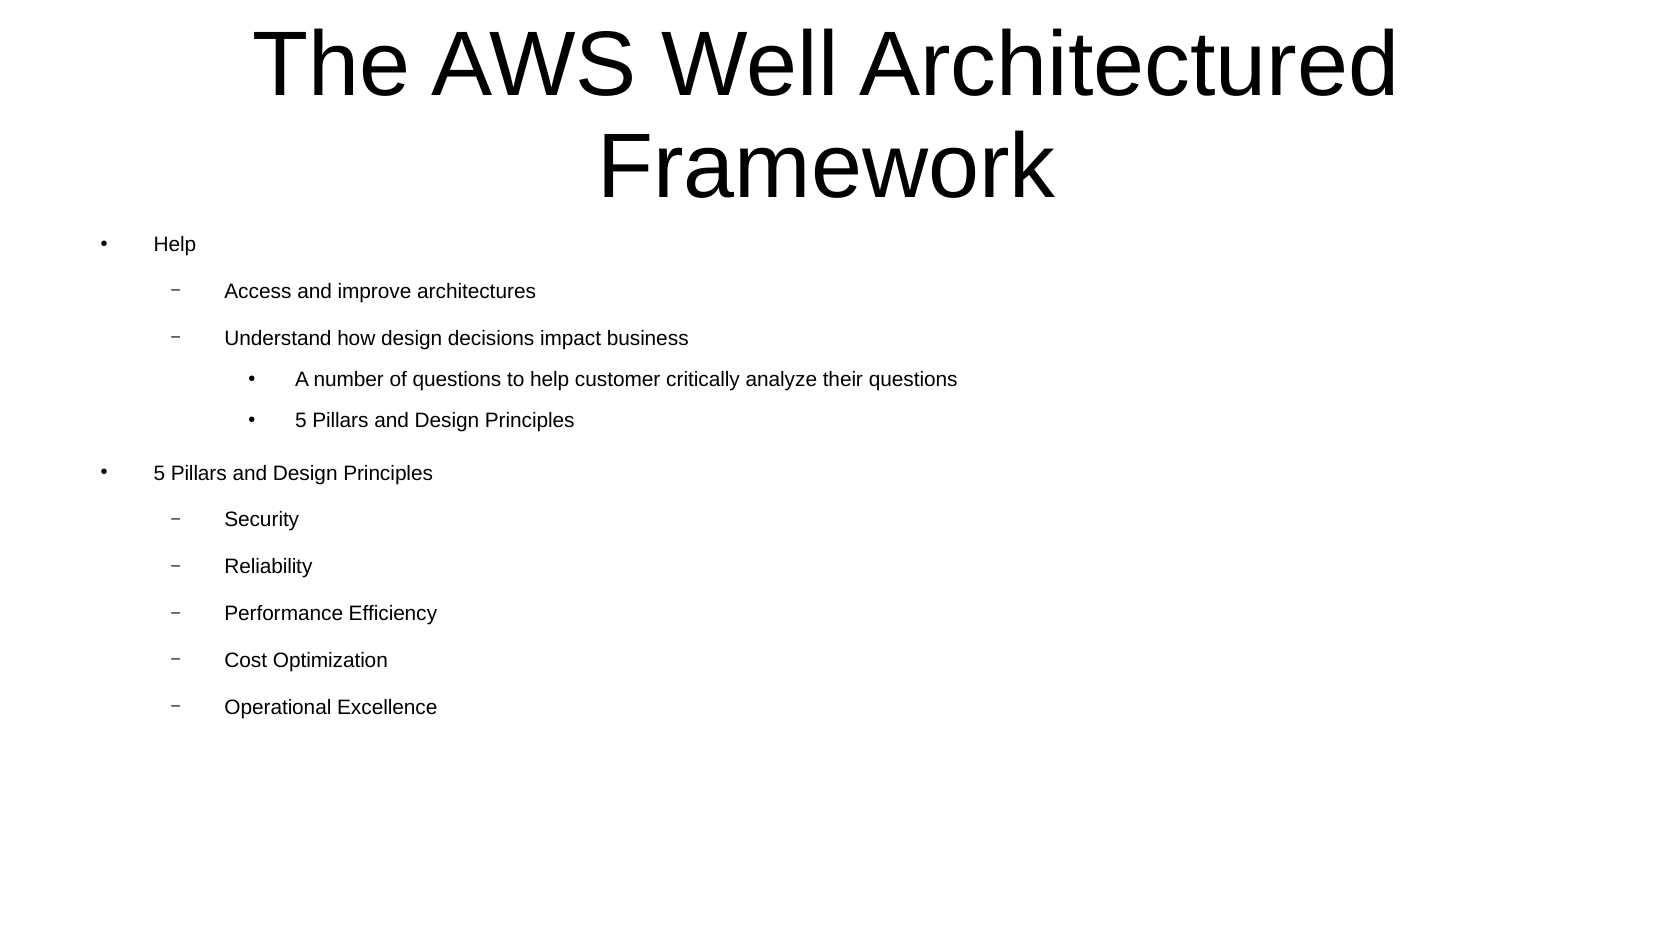

# The AWS Well Architectured Framework
Help
Access and improve architectures
Understand how design decisions impact business
A number of questions to help customer critically analyze their questions
5 Pillars and Design Principles
5 Pillars and Design Principles
Security
Reliability
Performance Efficiency
Cost Optimization
Operational Excellence